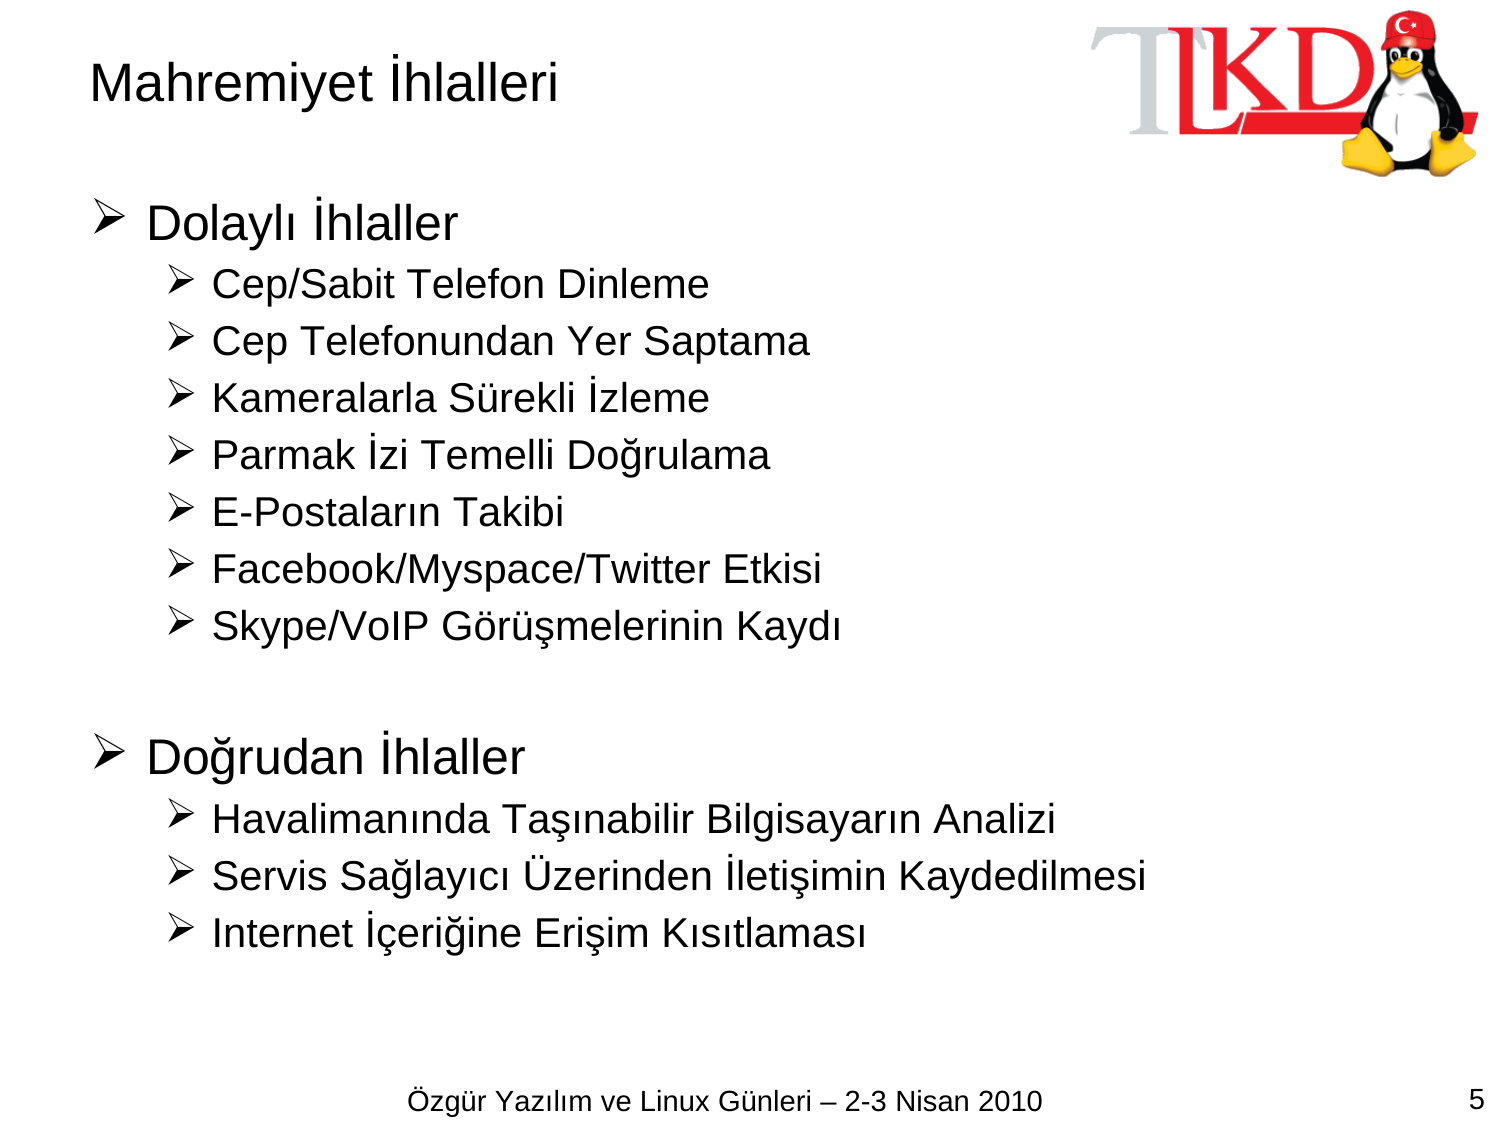

# Mahremiyet İhlalleri
Dolaylı İhlaller
Cep/Sabit Telefon Dinleme
Cep Telefonundan Yer Saptama
Kameralarla Sürekli İzleme
Parmak İzi Temelli Doğrulama
E-Postaların Takibi
Facebook/Myspace/Twitter Etkisi
Skype/VoIP Görüşmelerinin Kaydı
Doğrudan İhlaller
Havalimanında Taşınabilir Bilgisayarın Analizi
Servis Sağlayıcı Üzerinden İletişimin Kaydedilmesi
Internet İçeriğine Erişim Kısıtlaması
5